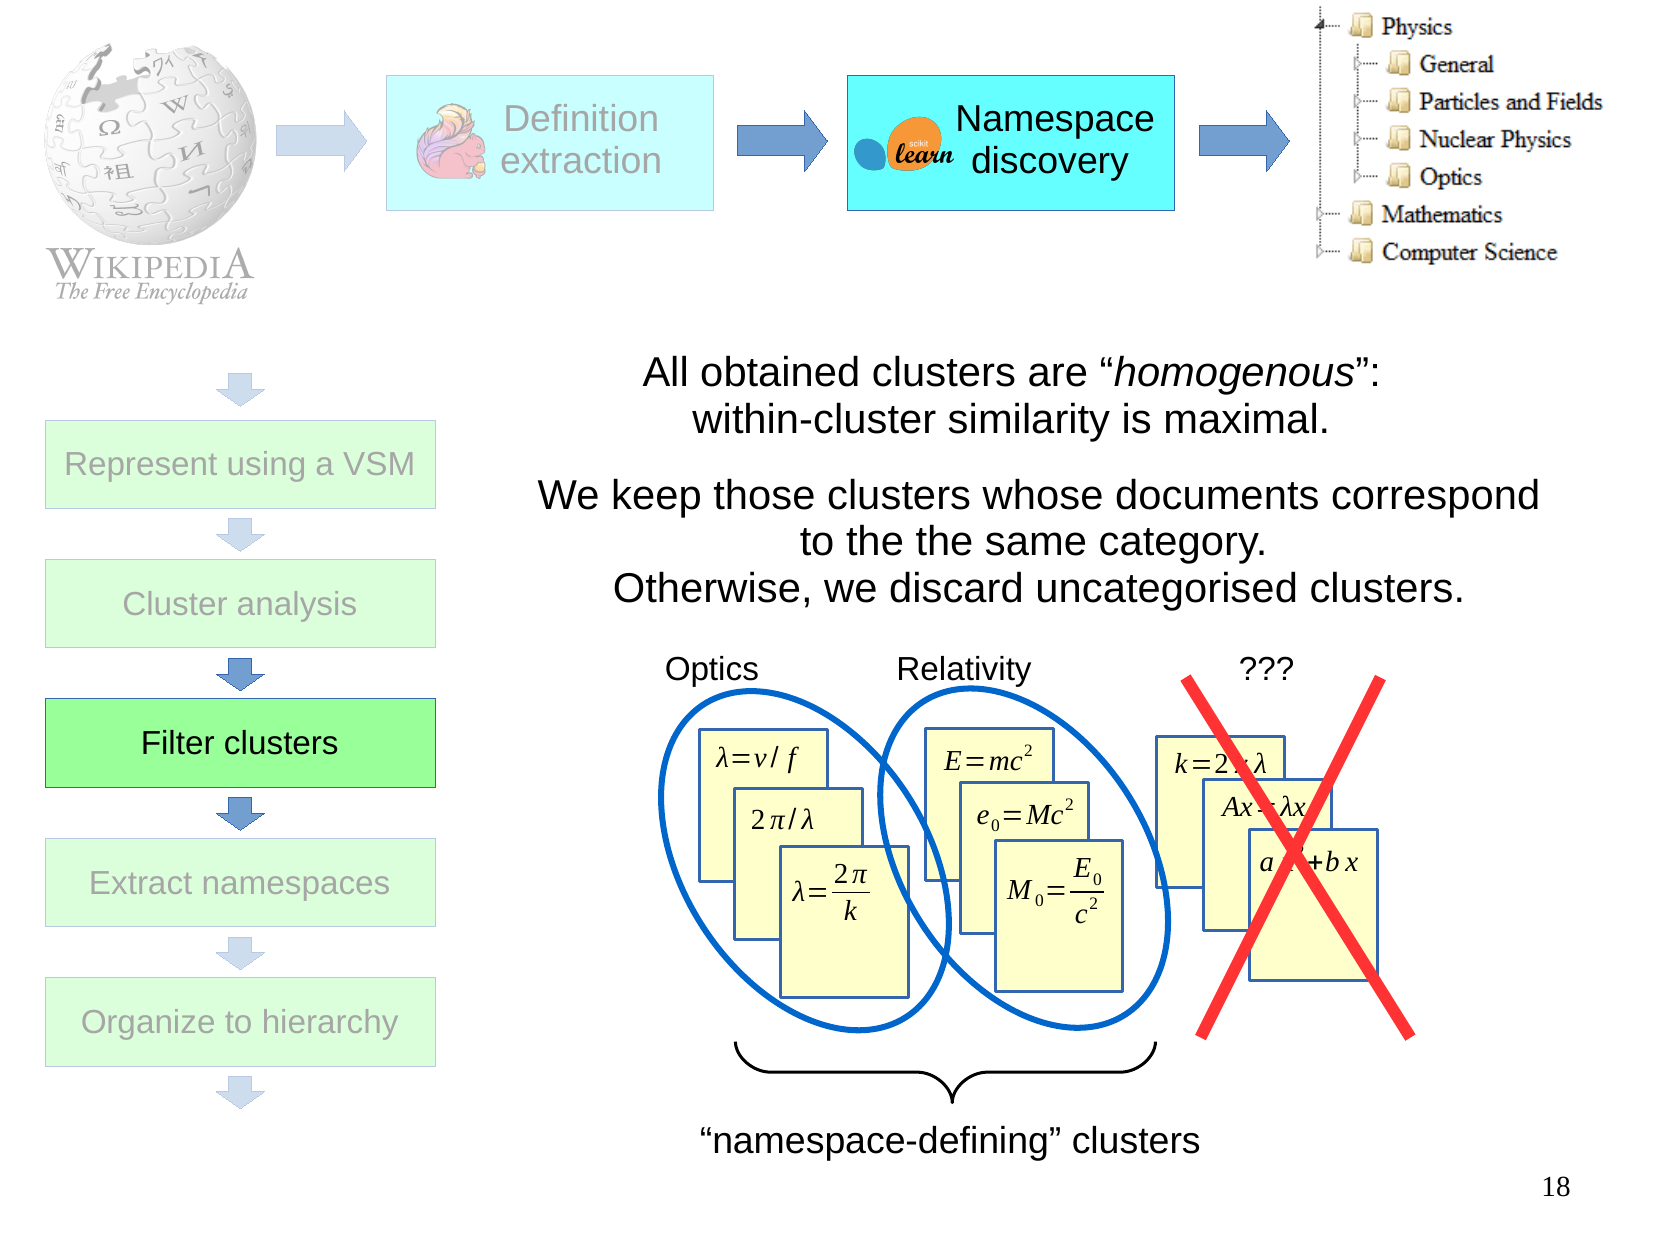

Definition extraction
Namespace discovery
All obtained clusters are “homogenous”: within-cluster similarity is maximal.
Represent using a VSM
We keep those clusters whose documents correspond to the the same category.
Otherwise, we discard uncategorised clusters.
Cluster analysis
Optics
Relativity
???
Filter clusters
Extract namespaces
Organize to hierarchy
“namespace-defining” clusters
18